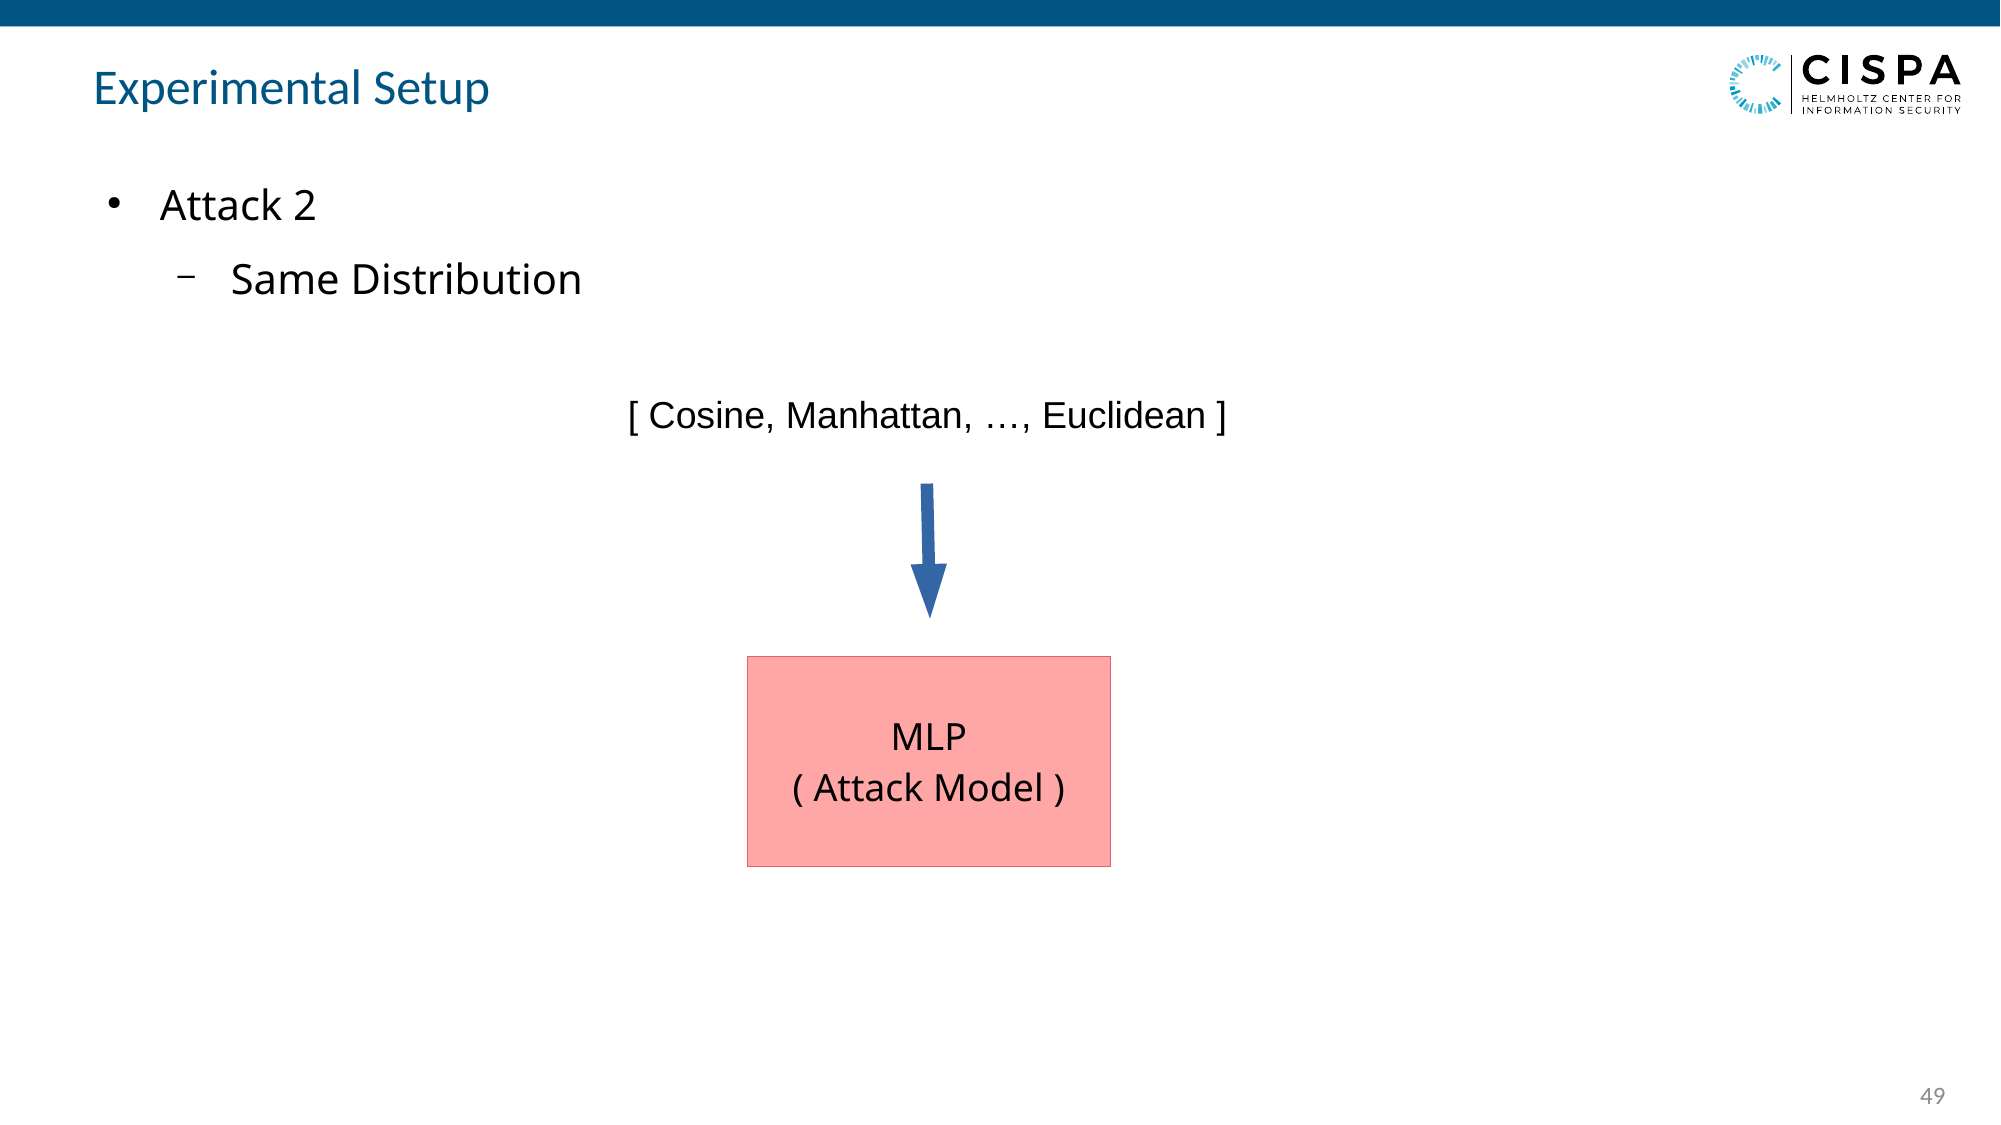

# Experimental Setup
Attack 2
Same Distribution
[ Cosine, Manhattan, …, Euclidean ]
MLP
( Attack Model )